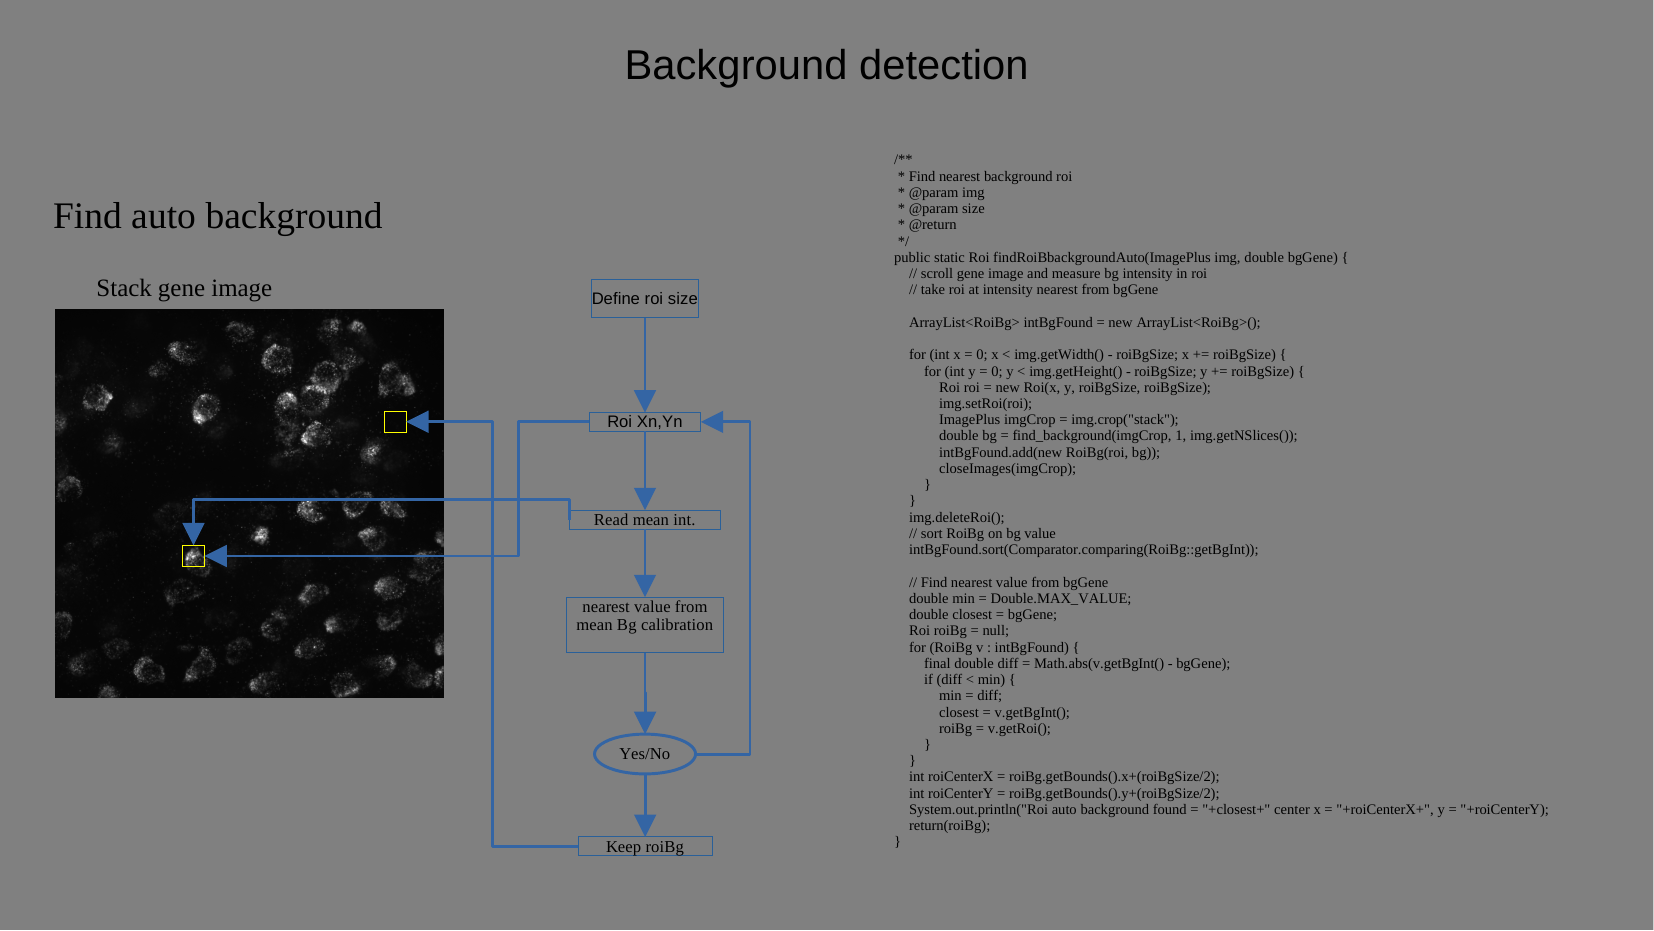

# Background detection
 /**
 * Find nearest background roi
 * @param img
 * @param size
 * @return
 */
 public static Roi findRoiBbackgroundAuto(ImagePlus img, double bgGene) {
 // scroll gene image and measure bg intensity in roi
 // take roi at intensity nearest from bgGene
 ArrayList<RoiBg> intBgFound = new ArrayList<RoiBg>();
 for (int x = 0; x < img.getWidth() - roiBgSize; x += roiBgSize) {
 for (int y = 0; y < img.getHeight() - roiBgSize; y += roiBgSize) {
 Roi roi = new Roi(x, y, roiBgSize, roiBgSize);
 img.setRoi(roi);
 ImagePlus imgCrop = img.crop("stack");
 double bg = find_background(imgCrop, 1, img.getNSlices());
 intBgFound.add(new RoiBg(roi, bg));
 closeImages(imgCrop);
 }
 }
 img.deleteRoi();
 // sort RoiBg on bg value
 intBgFound.sort(Comparator.comparing(RoiBg::getBgInt));
 // Find nearest value from bgGene
 double min = Double.MAX_VALUE;
 double closest = bgGene;
 Roi roiBg = null;
 for (RoiBg v : intBgFound) {
 final double diff = Math.abs(v.getBgInt() - bgGene);
 if (diff < min) {
 min = diff;
 closest = v.getBgInt();
 roiBg = v.getRoi();
 }
 }
 int roiCenterX = roiBg.getBounds().x+(roiBgSize/2);
 int roiCenterY = roiBg.getBounds().y+(roiBgSize/2);
 System.out.println("Roi auto background found = "+closest+" center x = "+roiCenterX+", y = "+roiCenterY);
 return(roiBg);
 }
Find auto background
Stack gene image
Define roi size
Roi Xn,Yn
Read mean int.
nearest value from mean Bg calibration
Yes/No
Keep roiBg